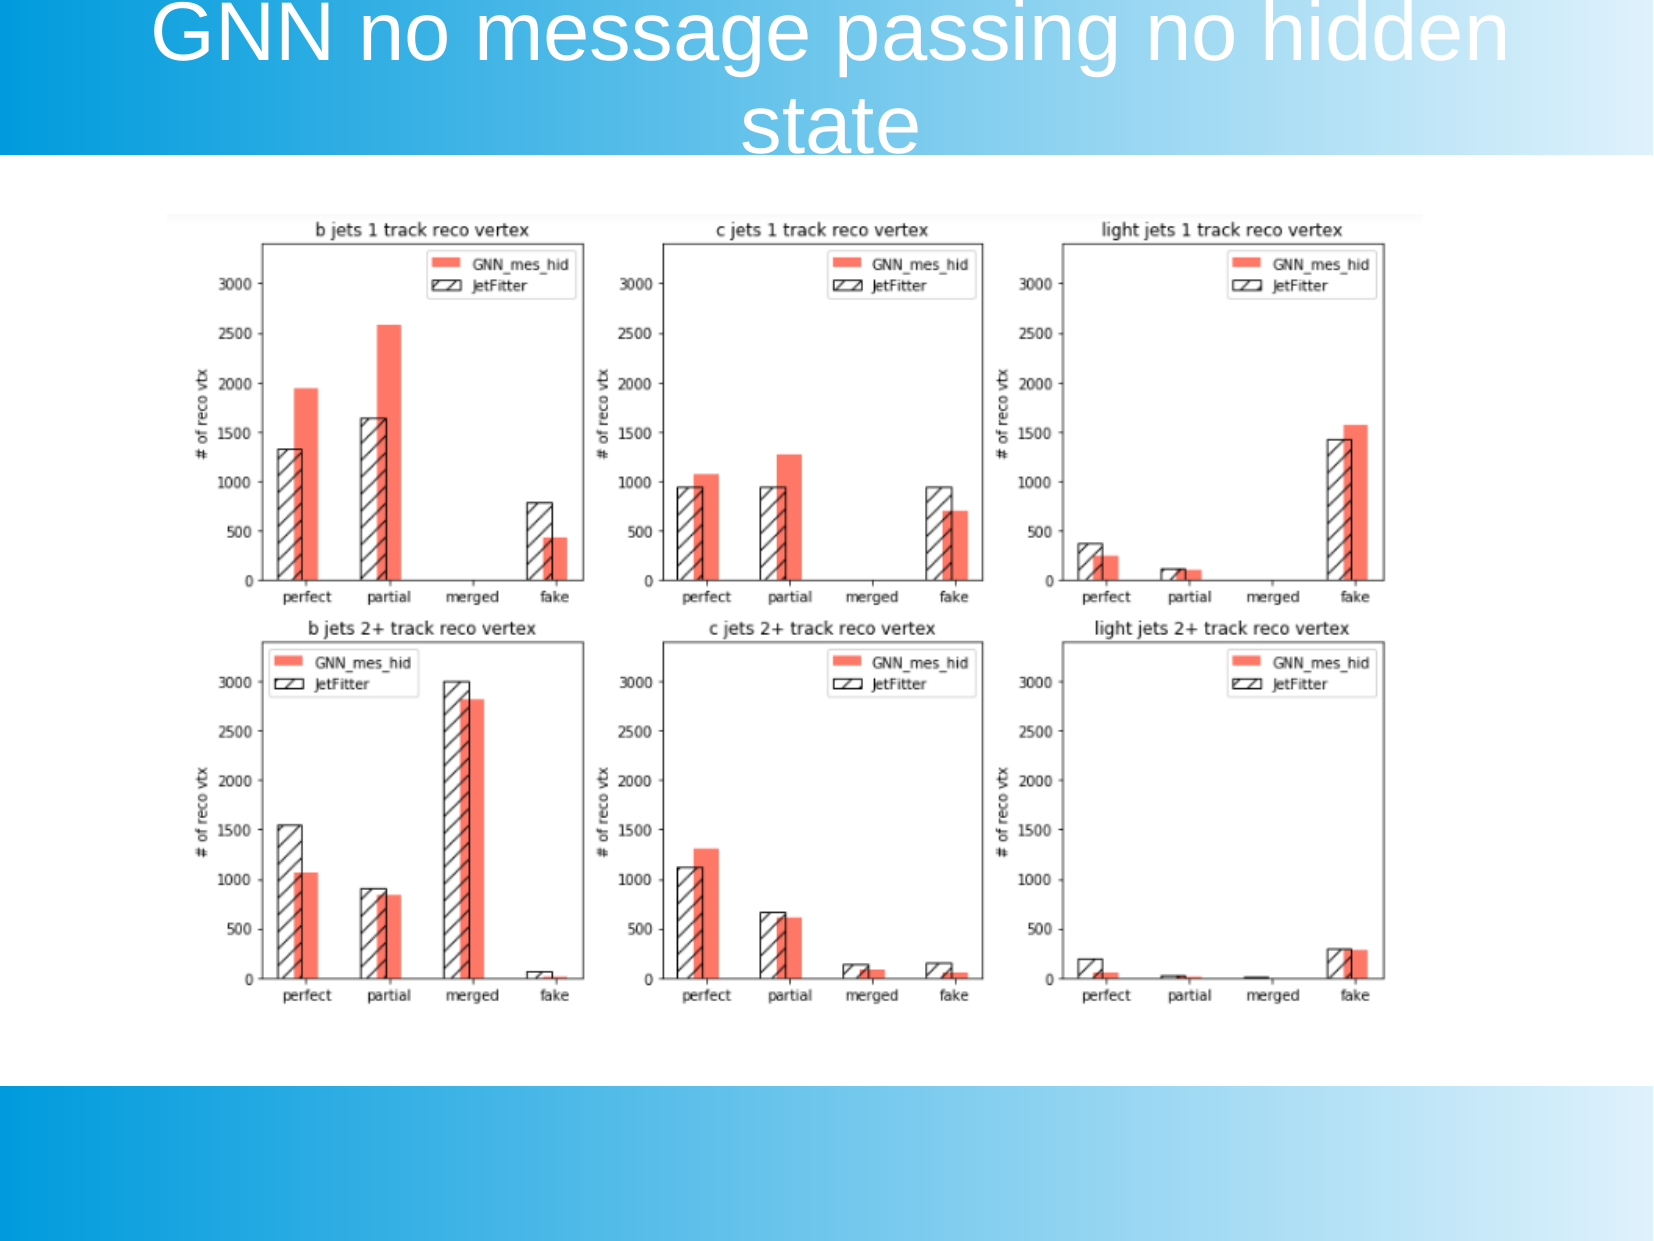

# GNN no message passing no hidden state